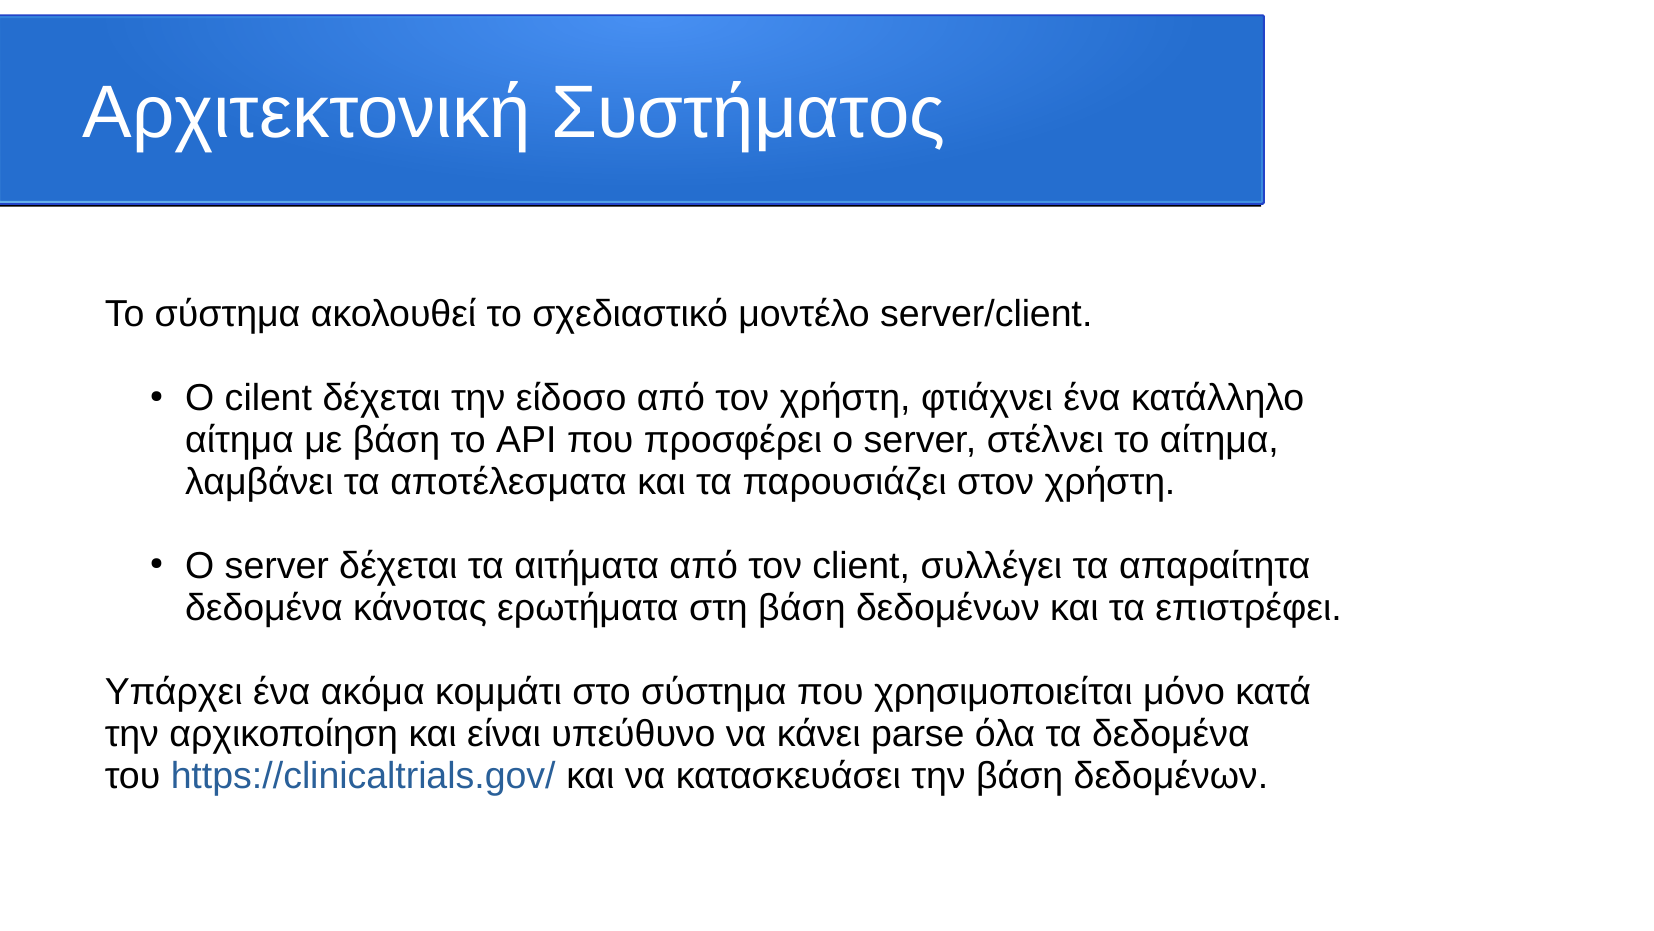

# Αρχιτεκτονική Συστήματος
Το σύστημα ακολουθεί το σχεδιαστικό μοντέλο server/client.
Ο cilent δέχεται την είδοσο από τον χρήστη, φτιάχνει ένα κατάλληλο
αίτημα με βάση το API που προσφέρει ο server, στέλνει το αίτημα,
λαμβάνει τα αποτέλεσματα και τα παρουσιάζει στον χρήστη.
Ο server δέχεται τα αιτήματα από τον client, συλλέγει τα απαραίτητα
δεδομένα κάνoτας ερωτήματα στη βάση δεδομένων και τα επιστρέφει.
Υπάρχει ένα ακόμα κομμάτι στο σύστημα που χρησιμοποιείται μόνο κατά
την αρχικοποίηση και είναι υπεύθυνο να κάνει parse όλα τα δεδομένα
του https://clinicaltrials.gov/ και να κατασκευάσει την βάση δεδομένων.